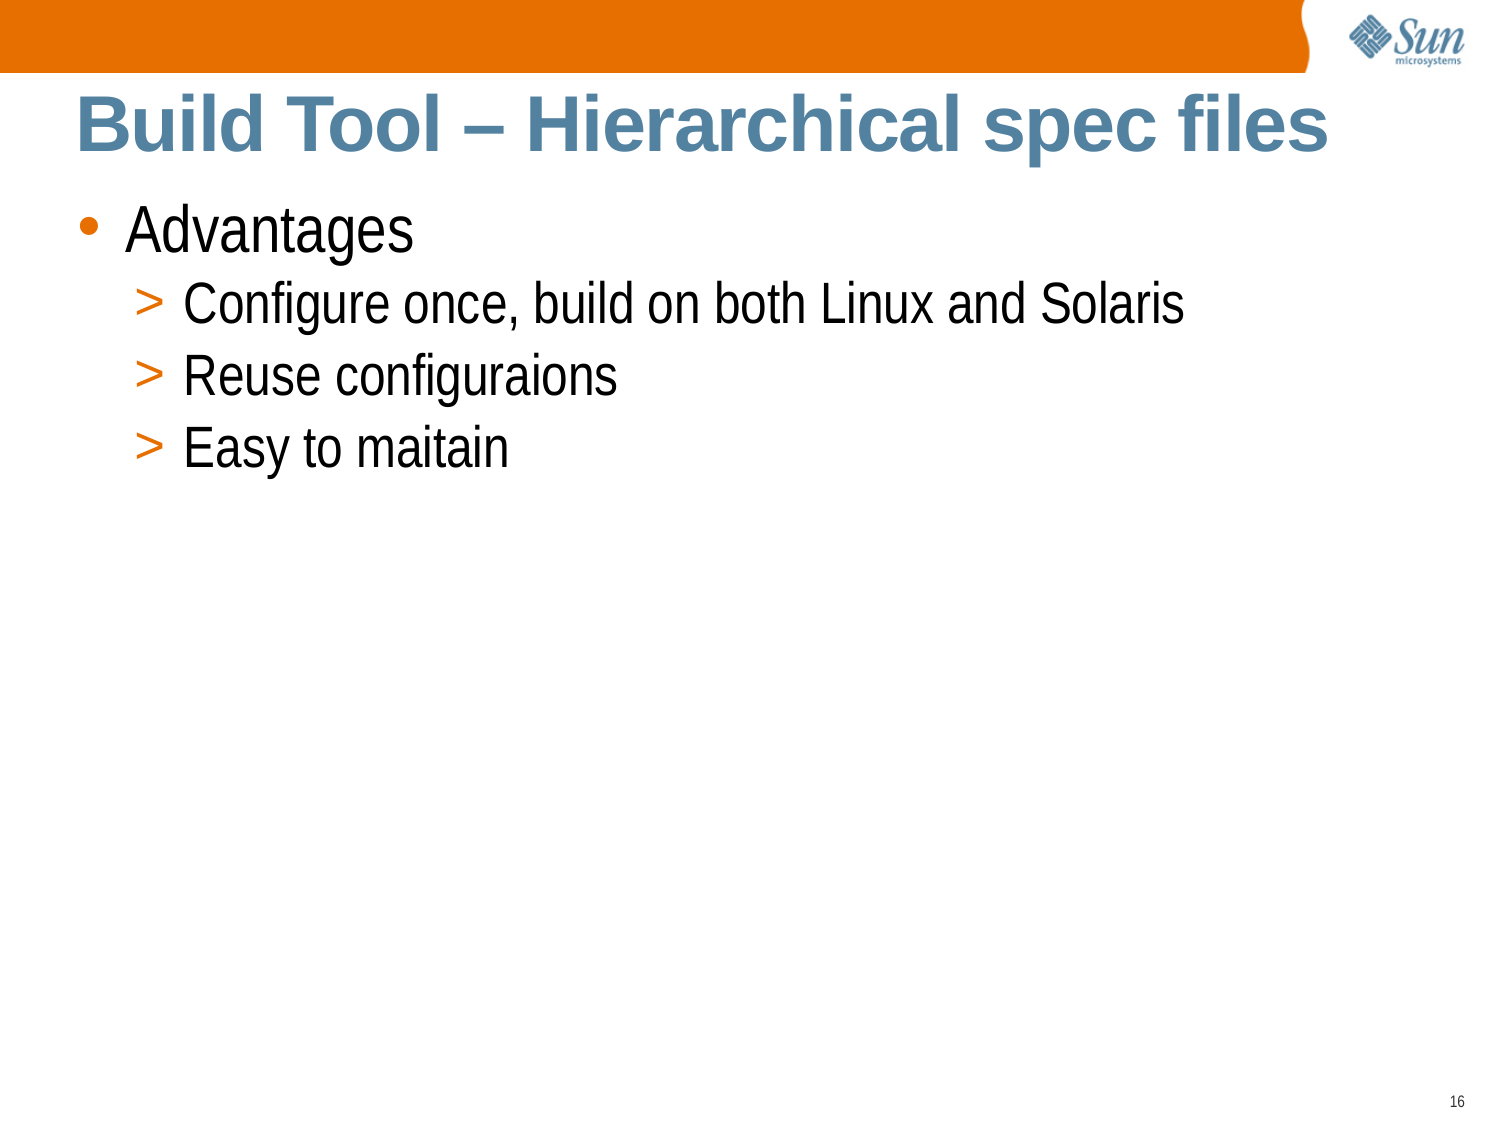

# Build Tool – Hierarchical spec files
Advantages
Configure once, build on both Linux and Solaris
Reuse configuraions
Easy to maitain